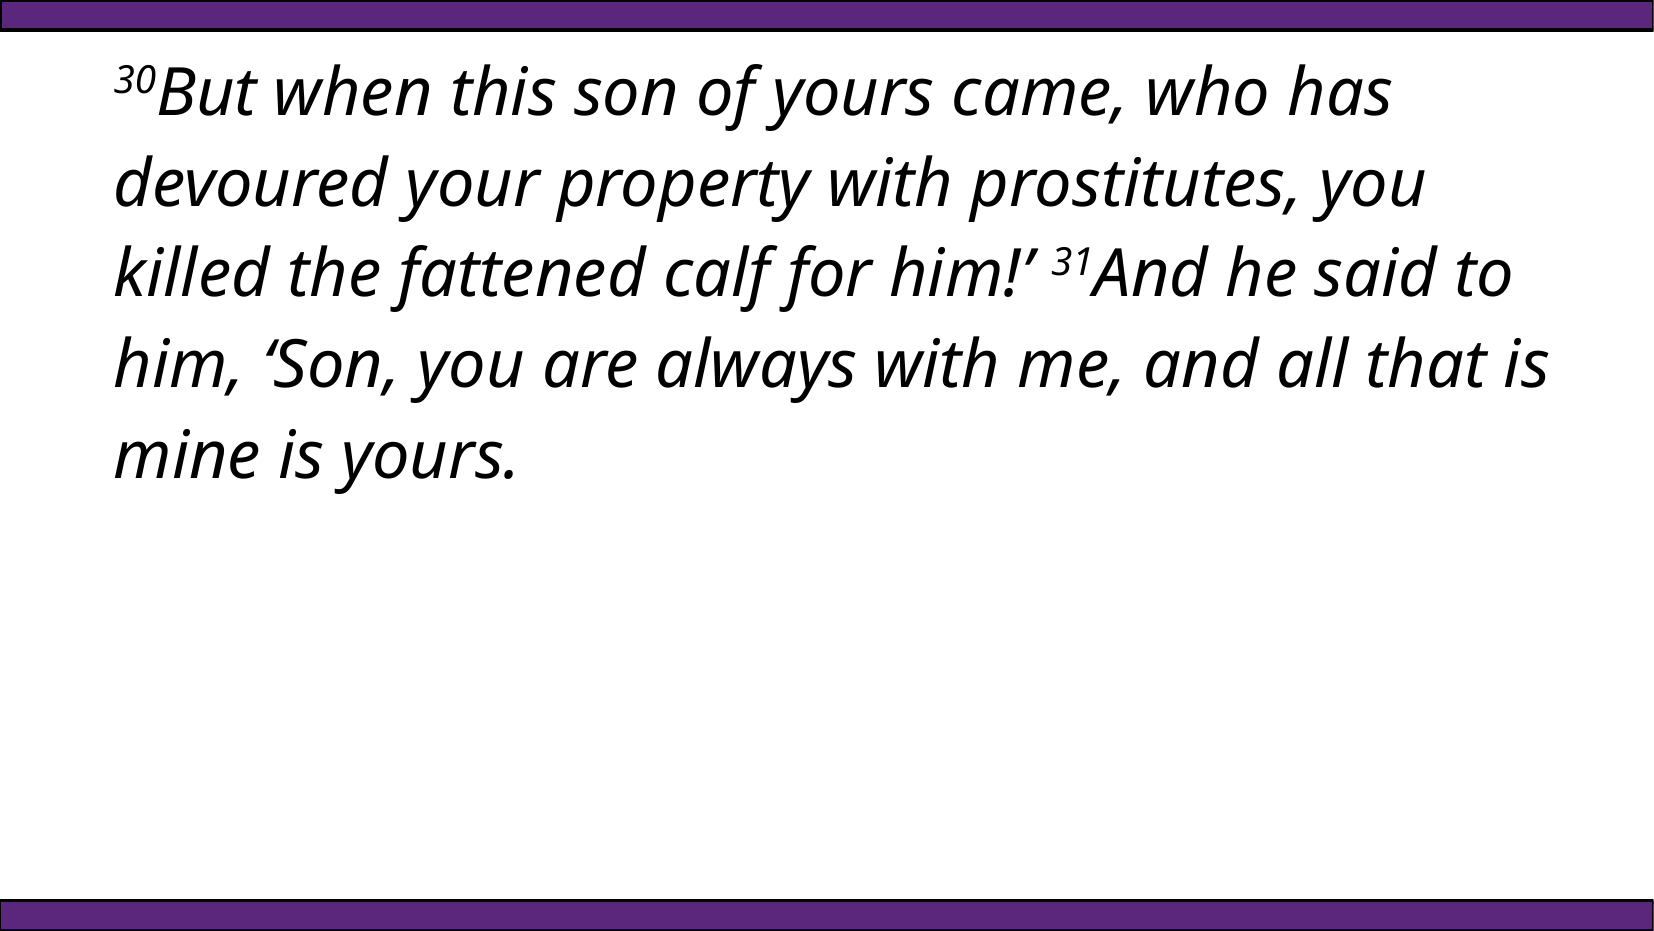

30But when this son of yours came, who has devoured your property with prostitutes, you killed the fattened calf for him!’ 31And he said to him, ‘Son, you are always with me, and all that is mine is yours.